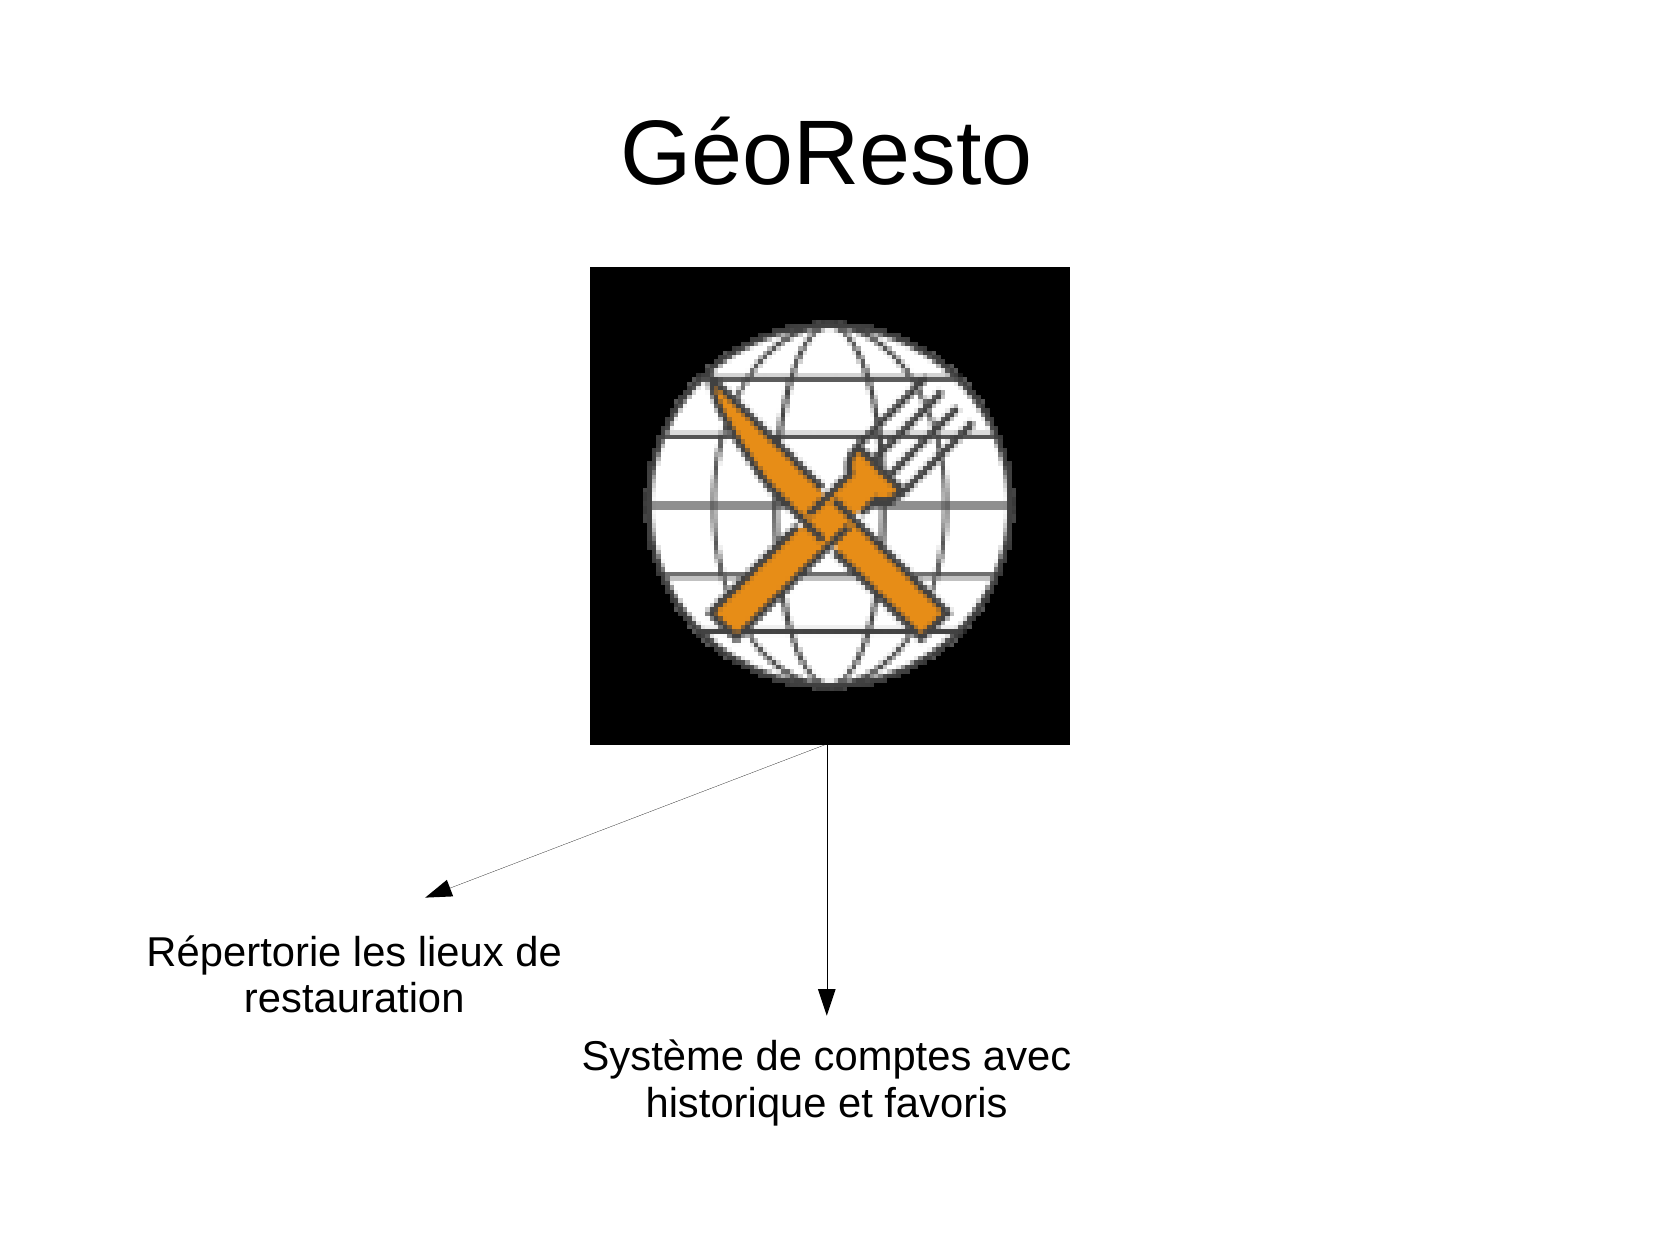

# GéoResto
Répertorie les lieux de restauration
Système de comptes avec historique et favoris